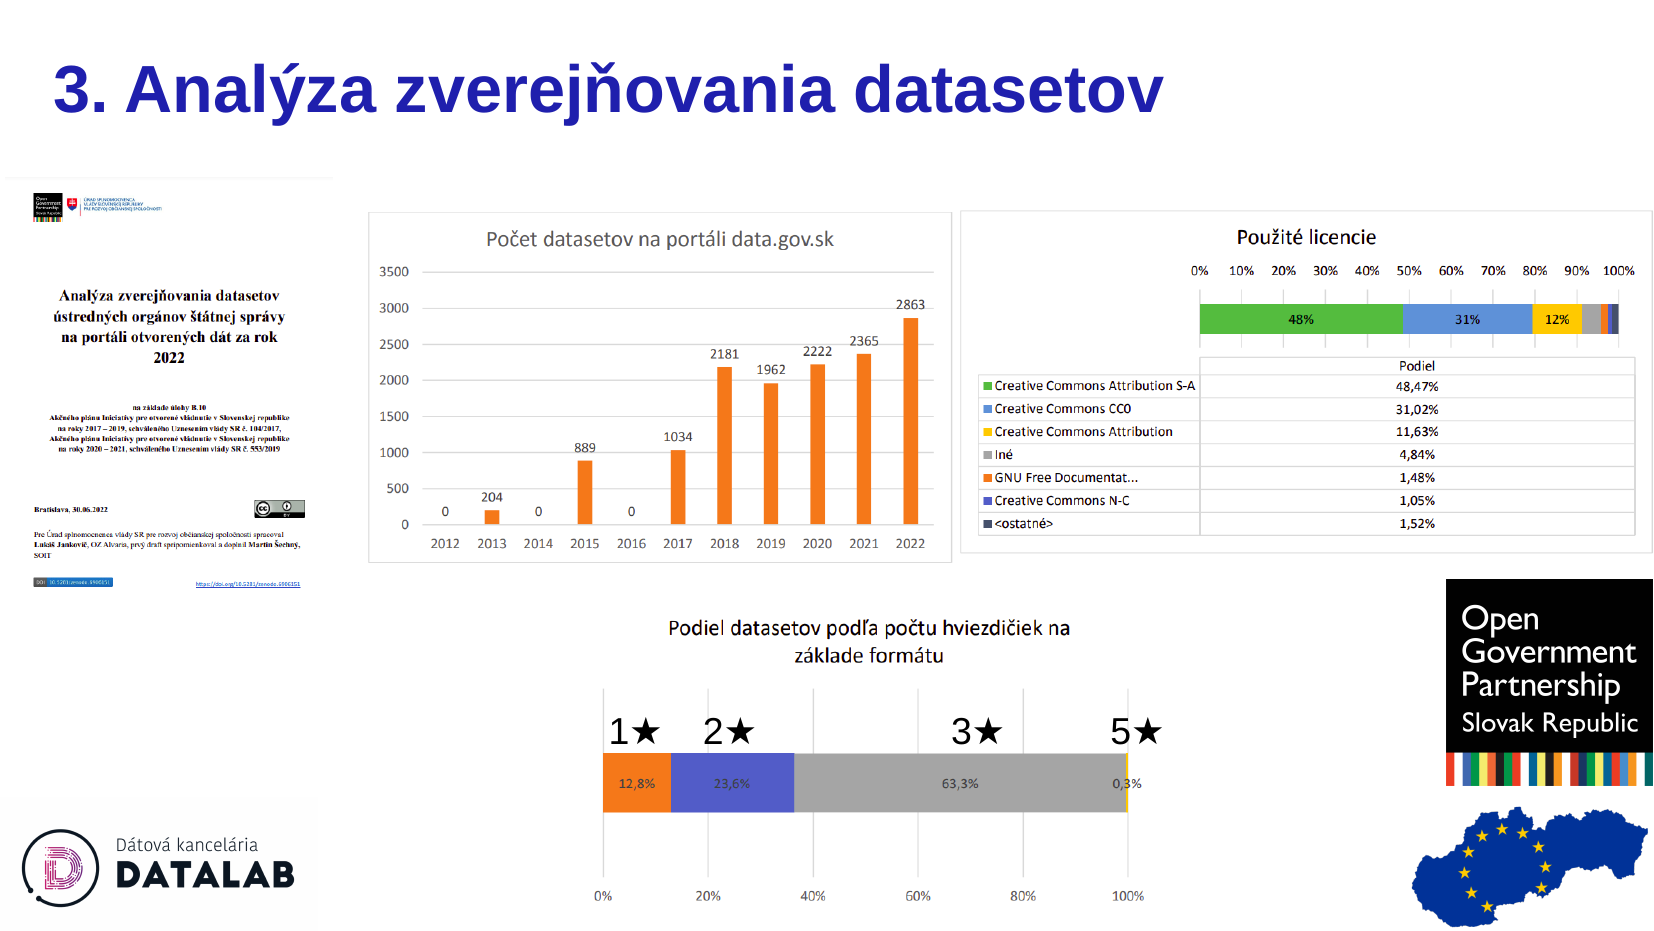

# 3. Analýza zverejňovania datasetov
1★
2★
3★
5★